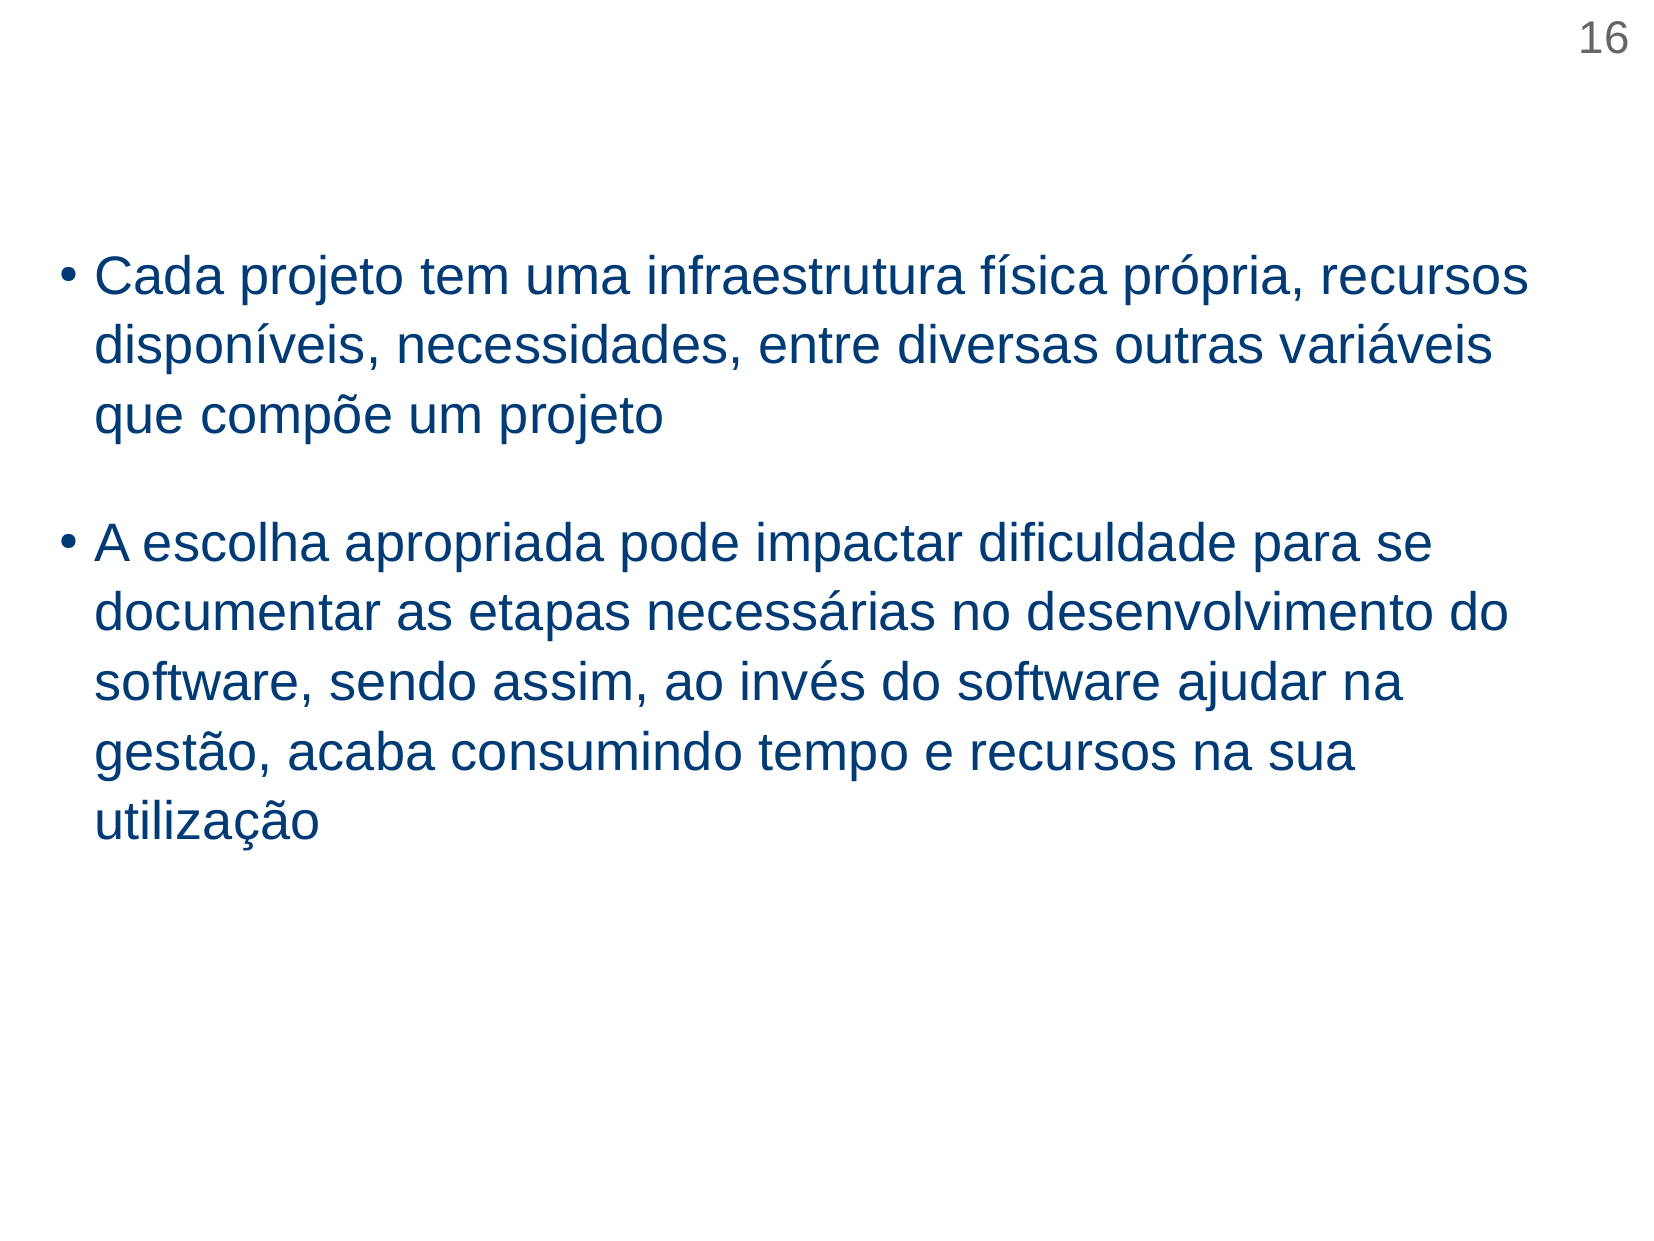

16
#
Cada projeto tem uma infraestrutura física própria, recursos disponíveis, necessidades, entre diversas outras variáveis que compõe um projeto
A escolha apropriada pode impactar dificuldade para se documentar as etapas necessárias no desenvolvimento do software, sendo assim, ao invés do software ajudar na gestão, acaba consumindo tempo e recursos na sua utilização